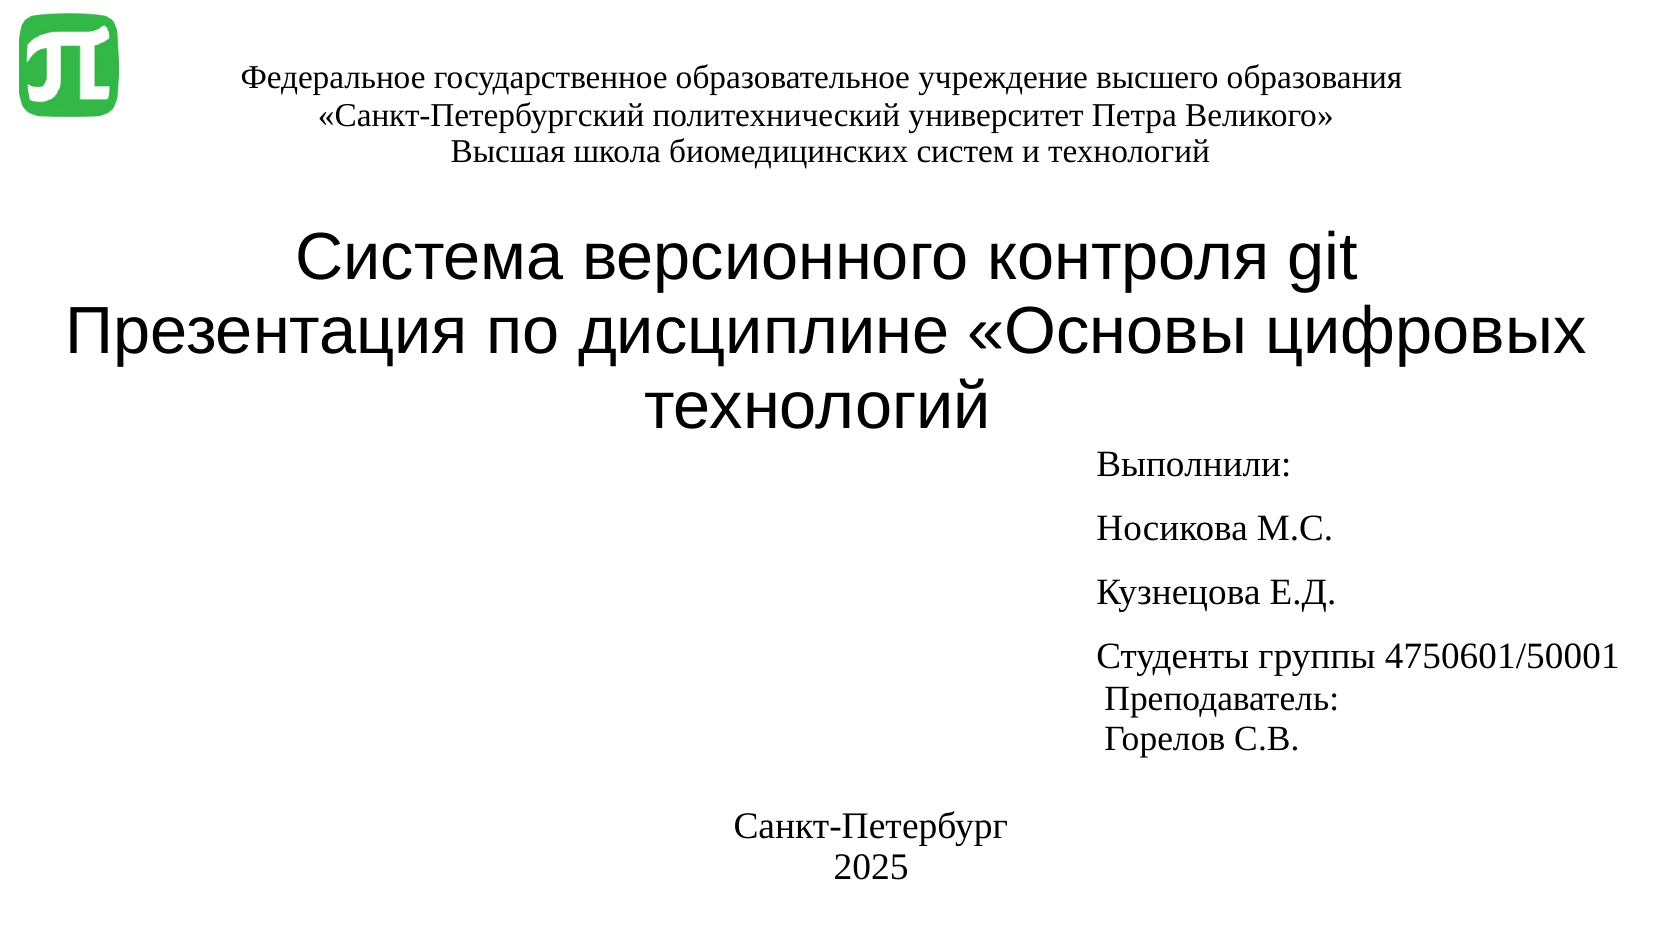

# Система версионного контроля git
Презентация по дисциплине «Основы цифровых технологий
Федеральное государственное образовательное учреждение высшего образования
«Санкт-Петербургский политехнический университет Петра Великого»
 Высшая школа биомедицинских систем и технологий
Выполнили:
Носикова М.С.
Кузнецова Е.Д.
Студенты группы 4750601/50001
Преподаватель: Горелов С.В.
Санкт-Петербург
2025